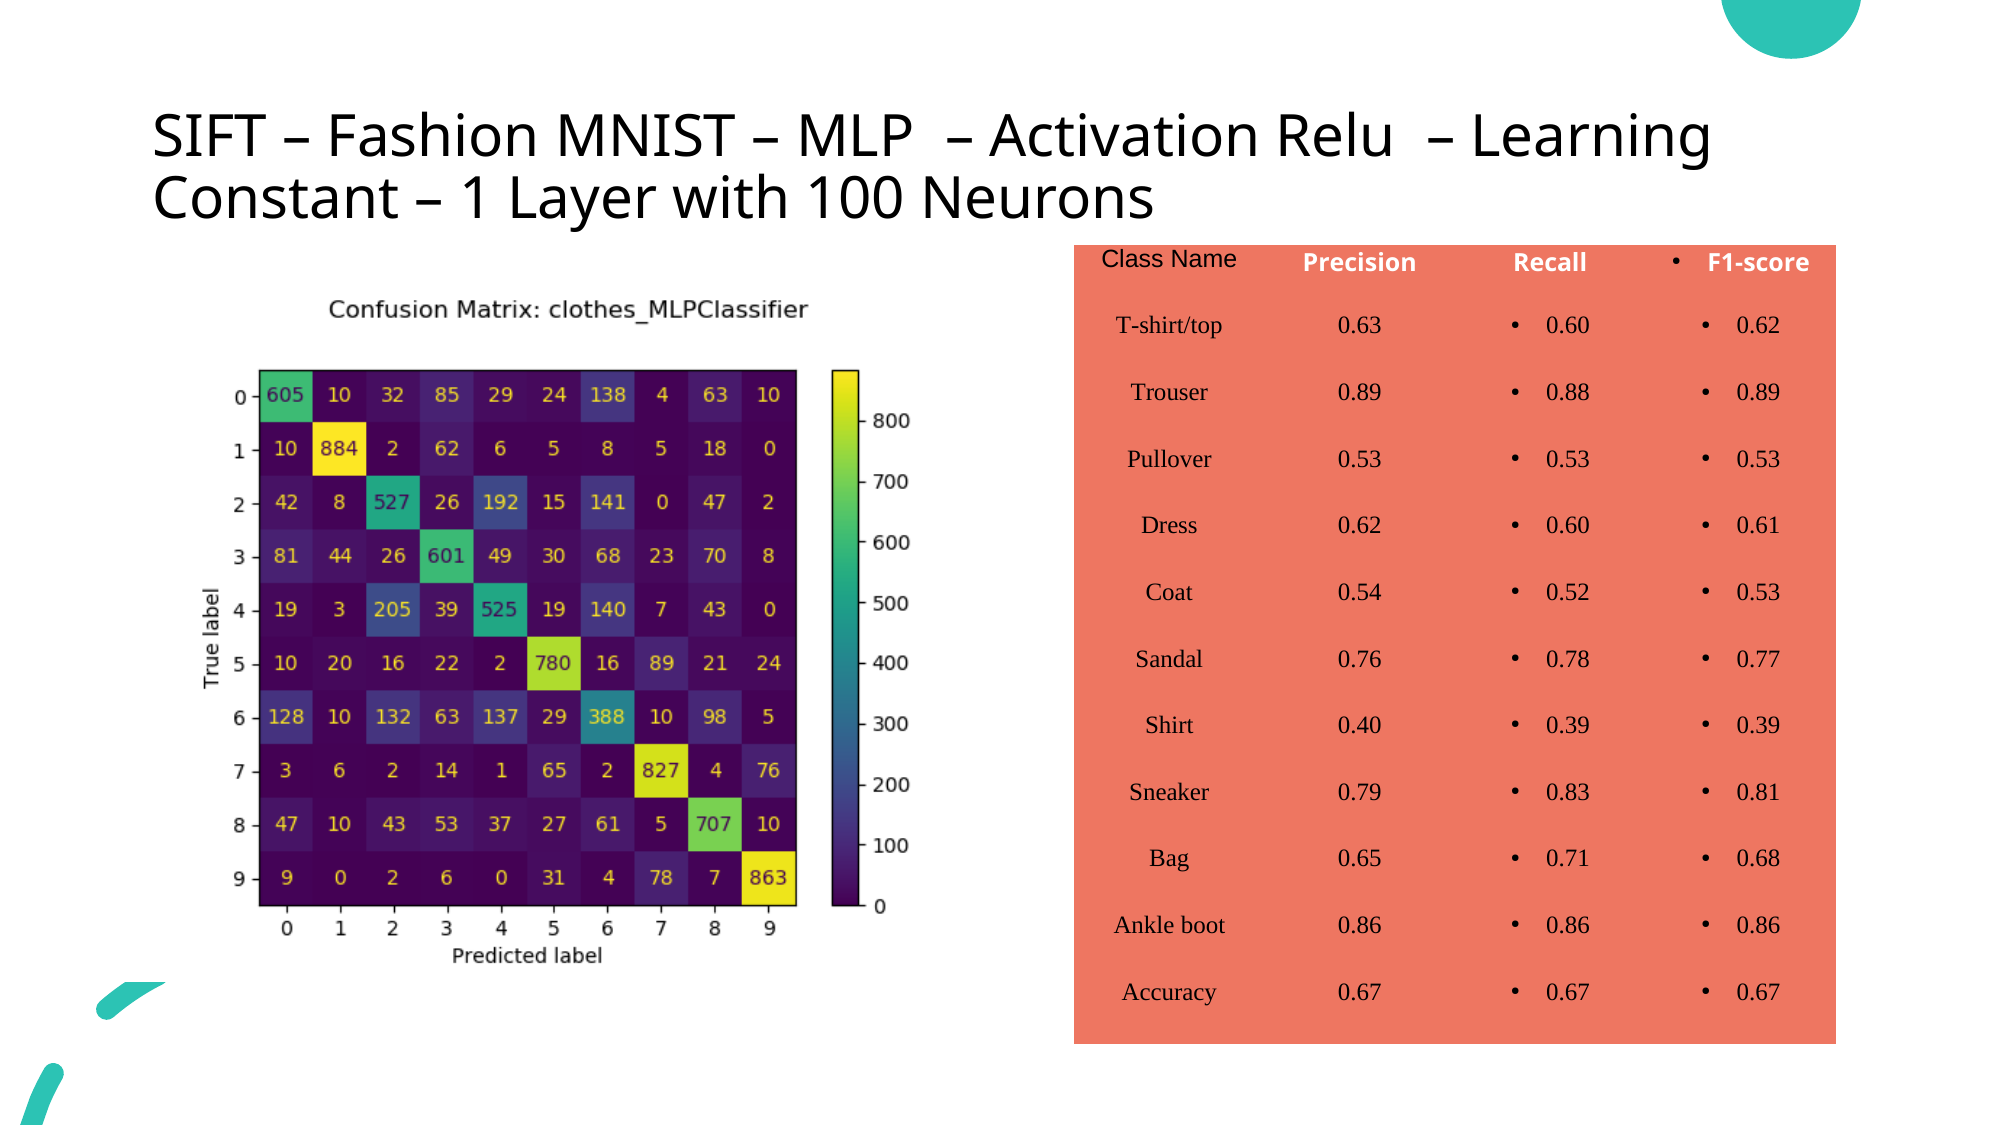

# SIFT – Fashion MNIST – MLP  – Activation Relu  – Learning Constant – 1 Layer with 100 Neurons
| ​Class Name | Precision | Recall | F1-score |
| --- | --- | --- | --- |
| T-shirt/top​ | 0.63 | 0.60 | 0.62 |
| Trouser​ | 0.89 | 0.88 | 0.89 |
| Pullover​ | 0.53 | 0.53 | 0.53 |
| Dress​ | 0.62 | 0.60 | 0.61 |
| Coat​ | 0.54 | 0.52 | 0.53 |
| Sandal​ | 0.76 | 0.78 | 0.77 |
| Shirt​ | 0.40 | 0.39 | 0.39 |
| Sneaker​ | 0.79 | 0.83 | 0.81 |
| Bag​ | 0.65 | 0.71 | 0.68 |
| Ankle boot | 0.86 | 0.86 | 0.86 |
| Accuracy​ | 0.67 | 0.67 | 0.67 |